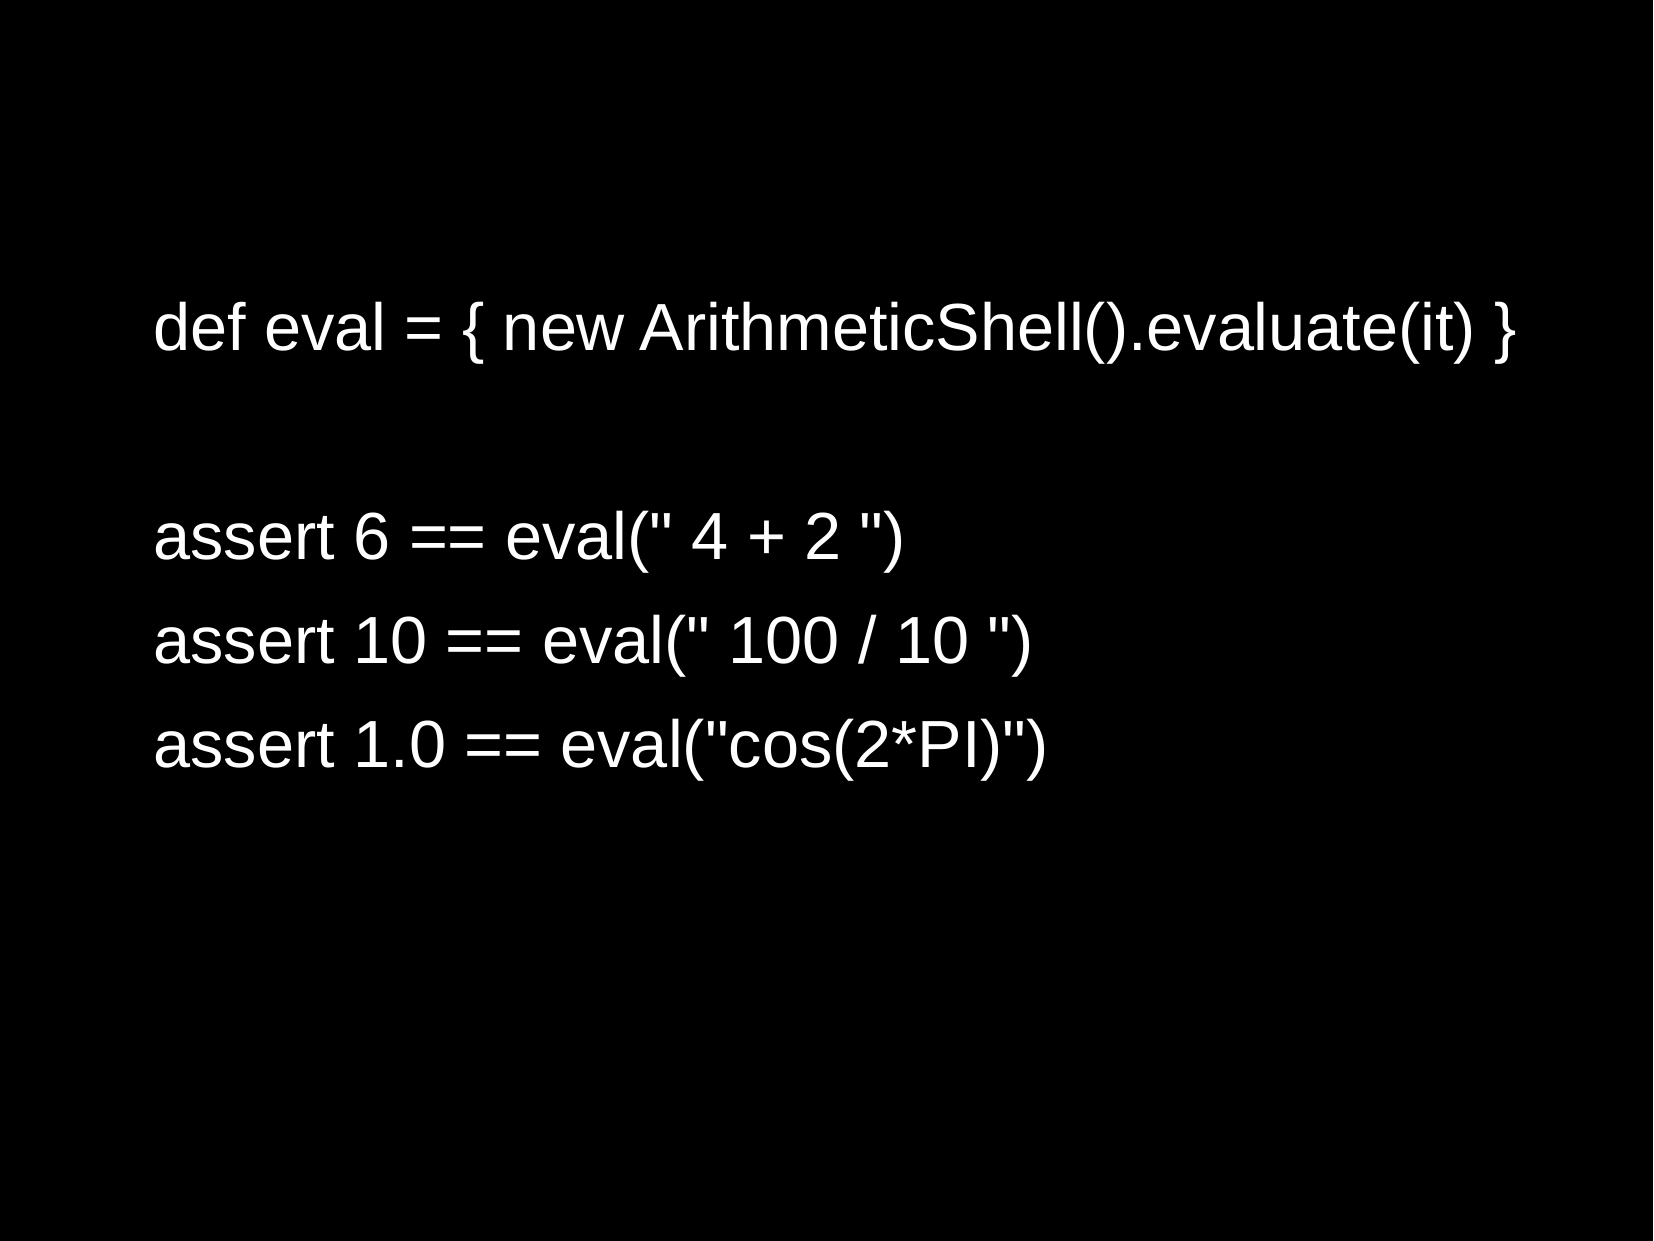

# def eval = { new ArithmeticShell().evaluate(it) }
assert 6 == eval(" 4 + 2 ")
assert 10 == eval(" 100 / 10 ")
assert 1.0 == eval("cos(2*PI)")